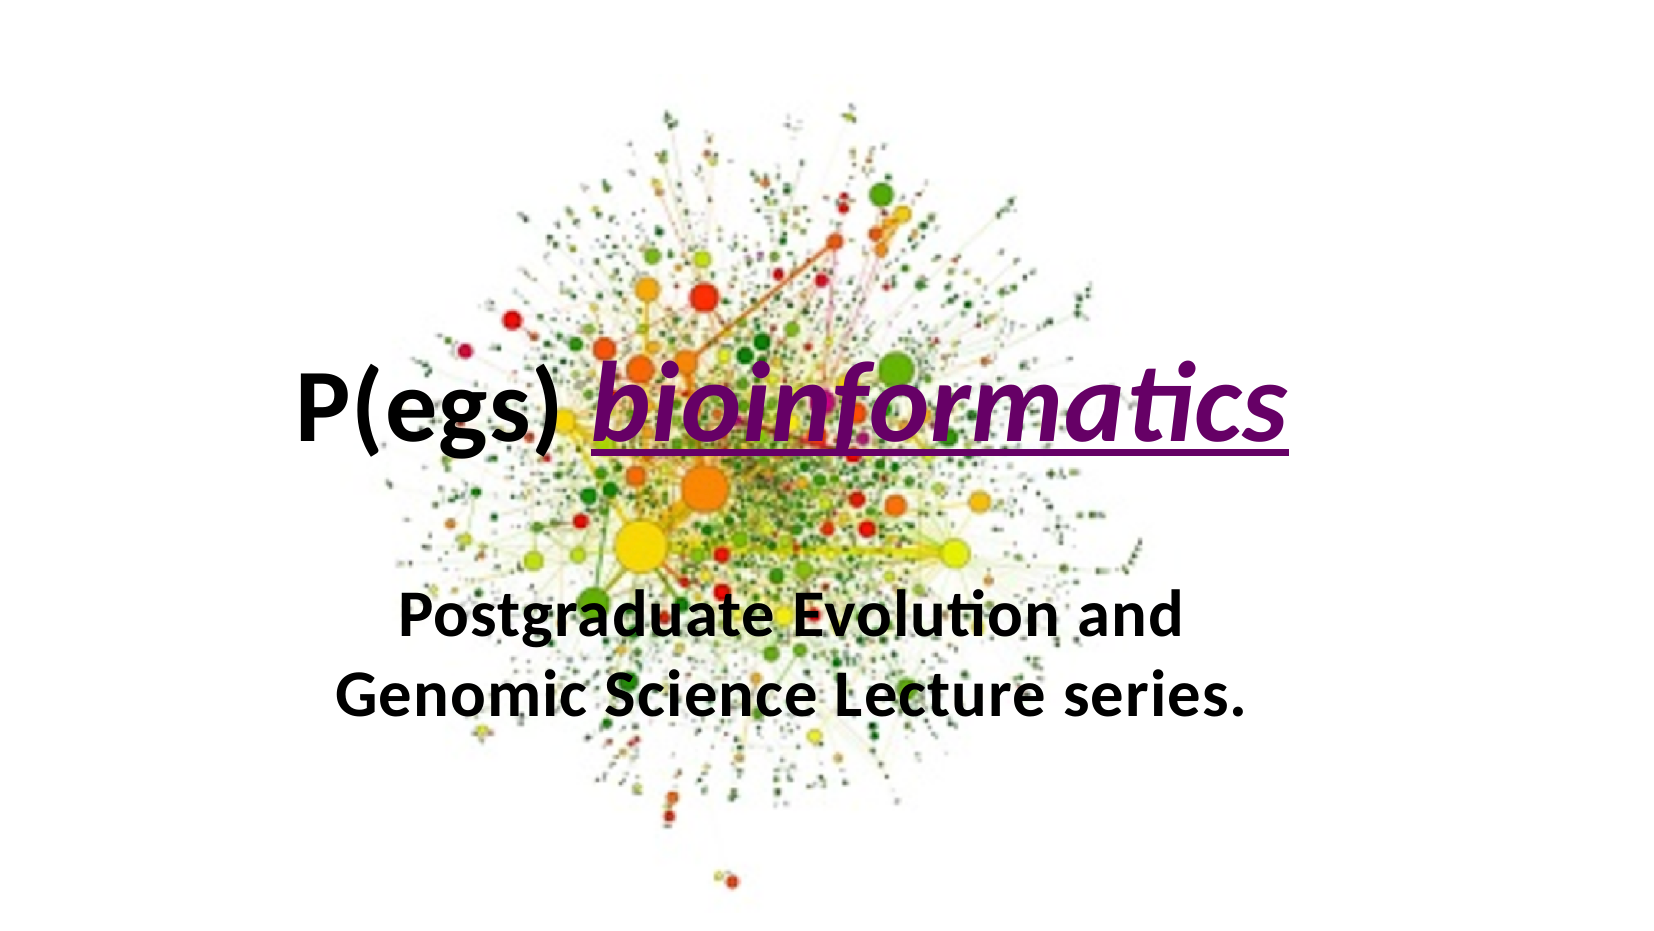

# P(egs) bioinformatics
Postgraduate Evolution and Genomic Science Lecture series.